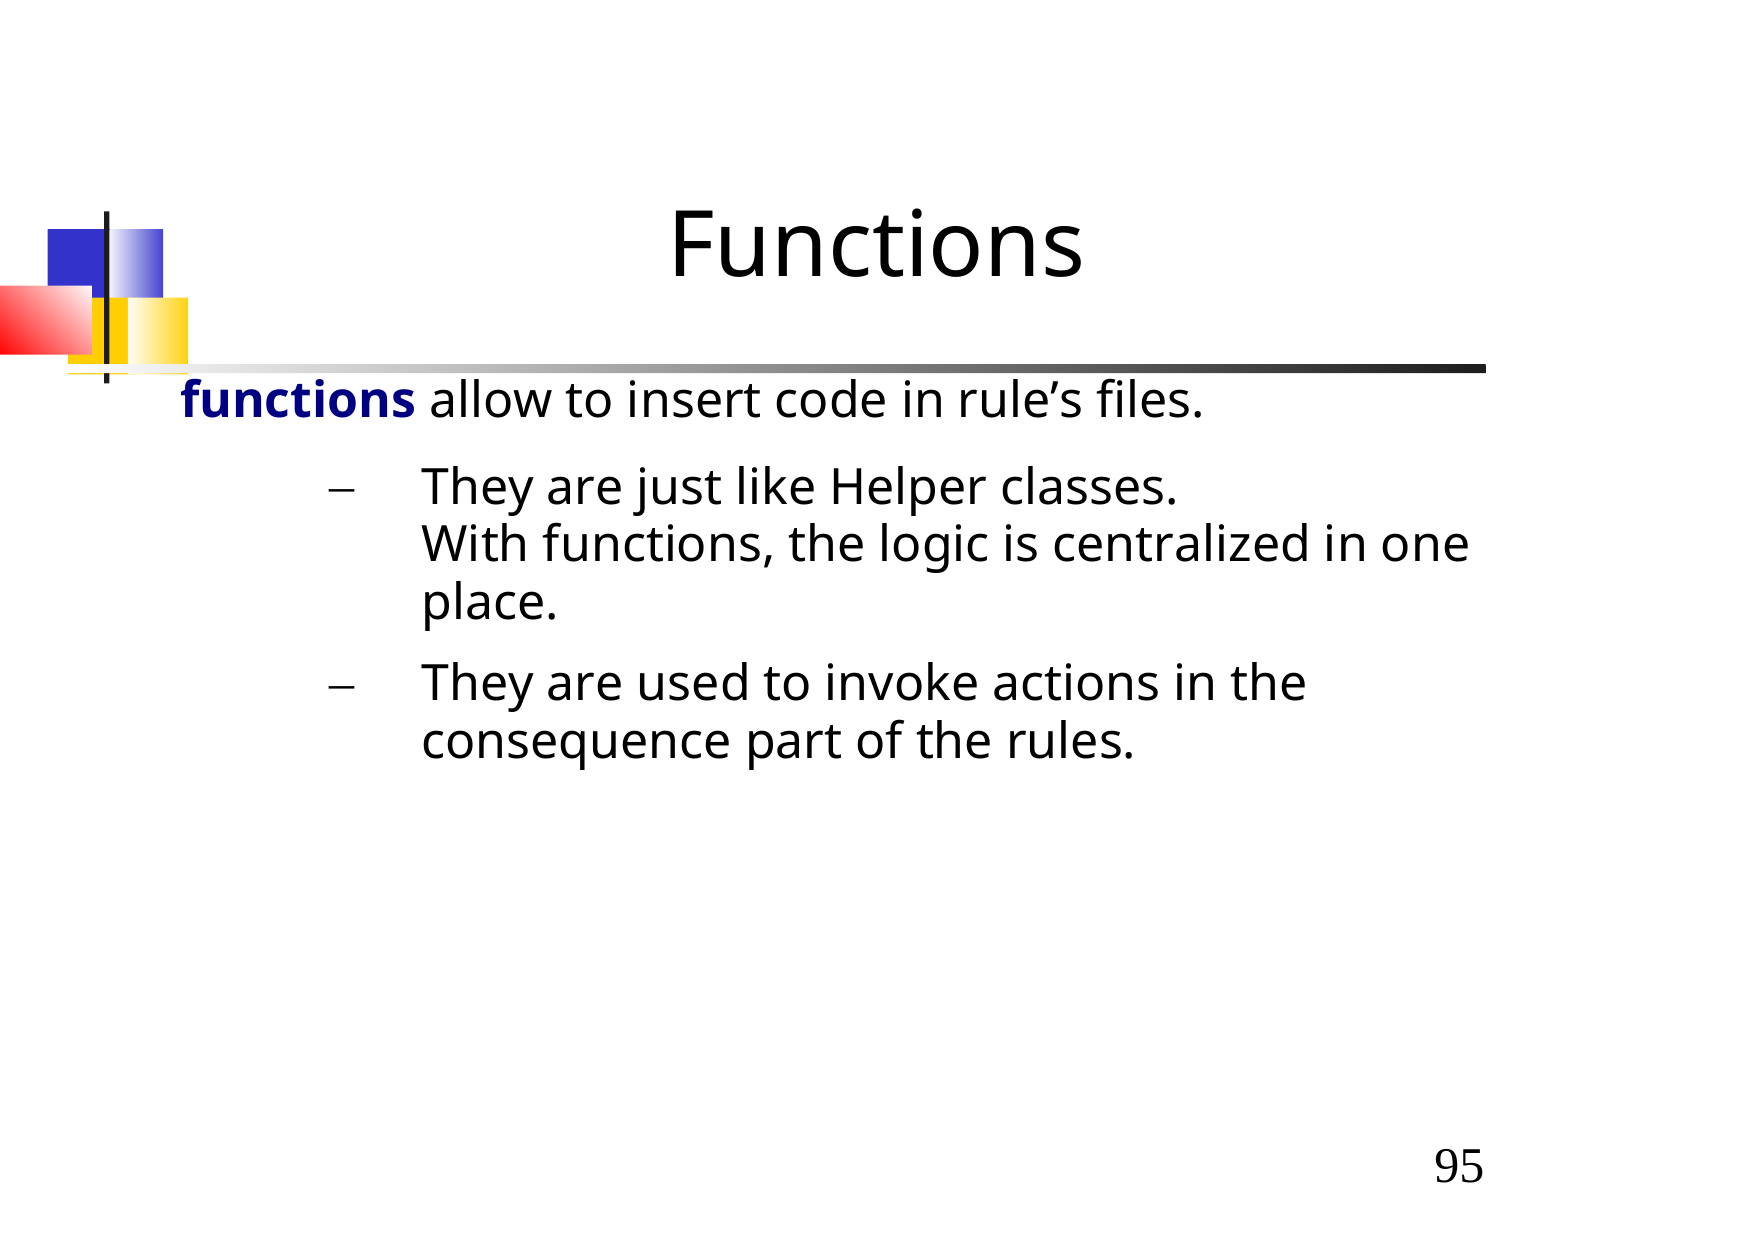

# Functions
functions allow to insert code in rule’s files.
They are just like Helper classes.
With functions, the logic is centralized in one place.
They are used to invoke actions in the consequence part of the rules.